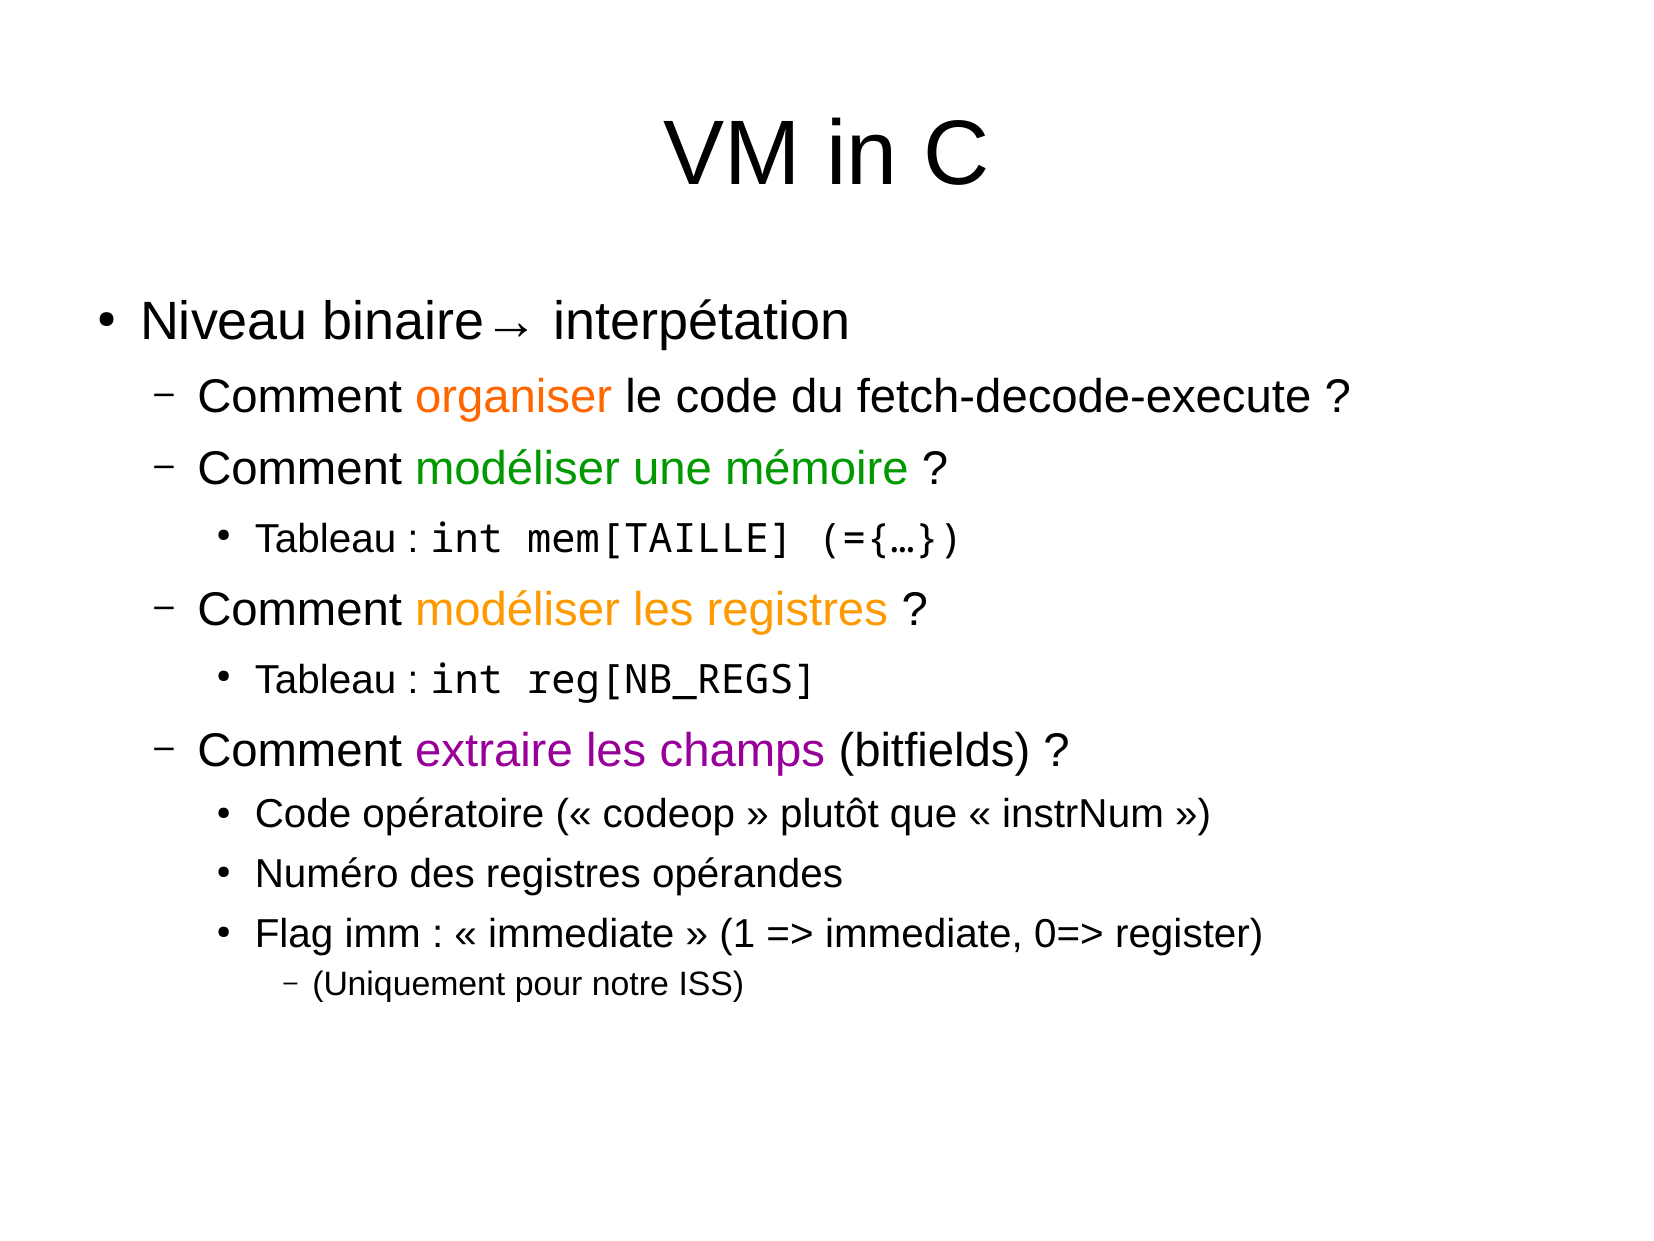

# VM in C
Niveau binaire→ interpétation
Comment organiser le code du fetch-decode-execute ?
Comment modéliser une mémoire ?
Tableau : int mem[TAILLE] (={…})
Comment modéliser les registres ?
Tableau : int reg[NB_REGS]
Comment extraire les champs (bitfields) ?
Code opératoire (« codeop » plutôt que « instrNum »)
Numéro des registres opérandes
Flag imm : « immediate » (1 => immediate, 0=> register)
(Uniquement pour notre ISS)